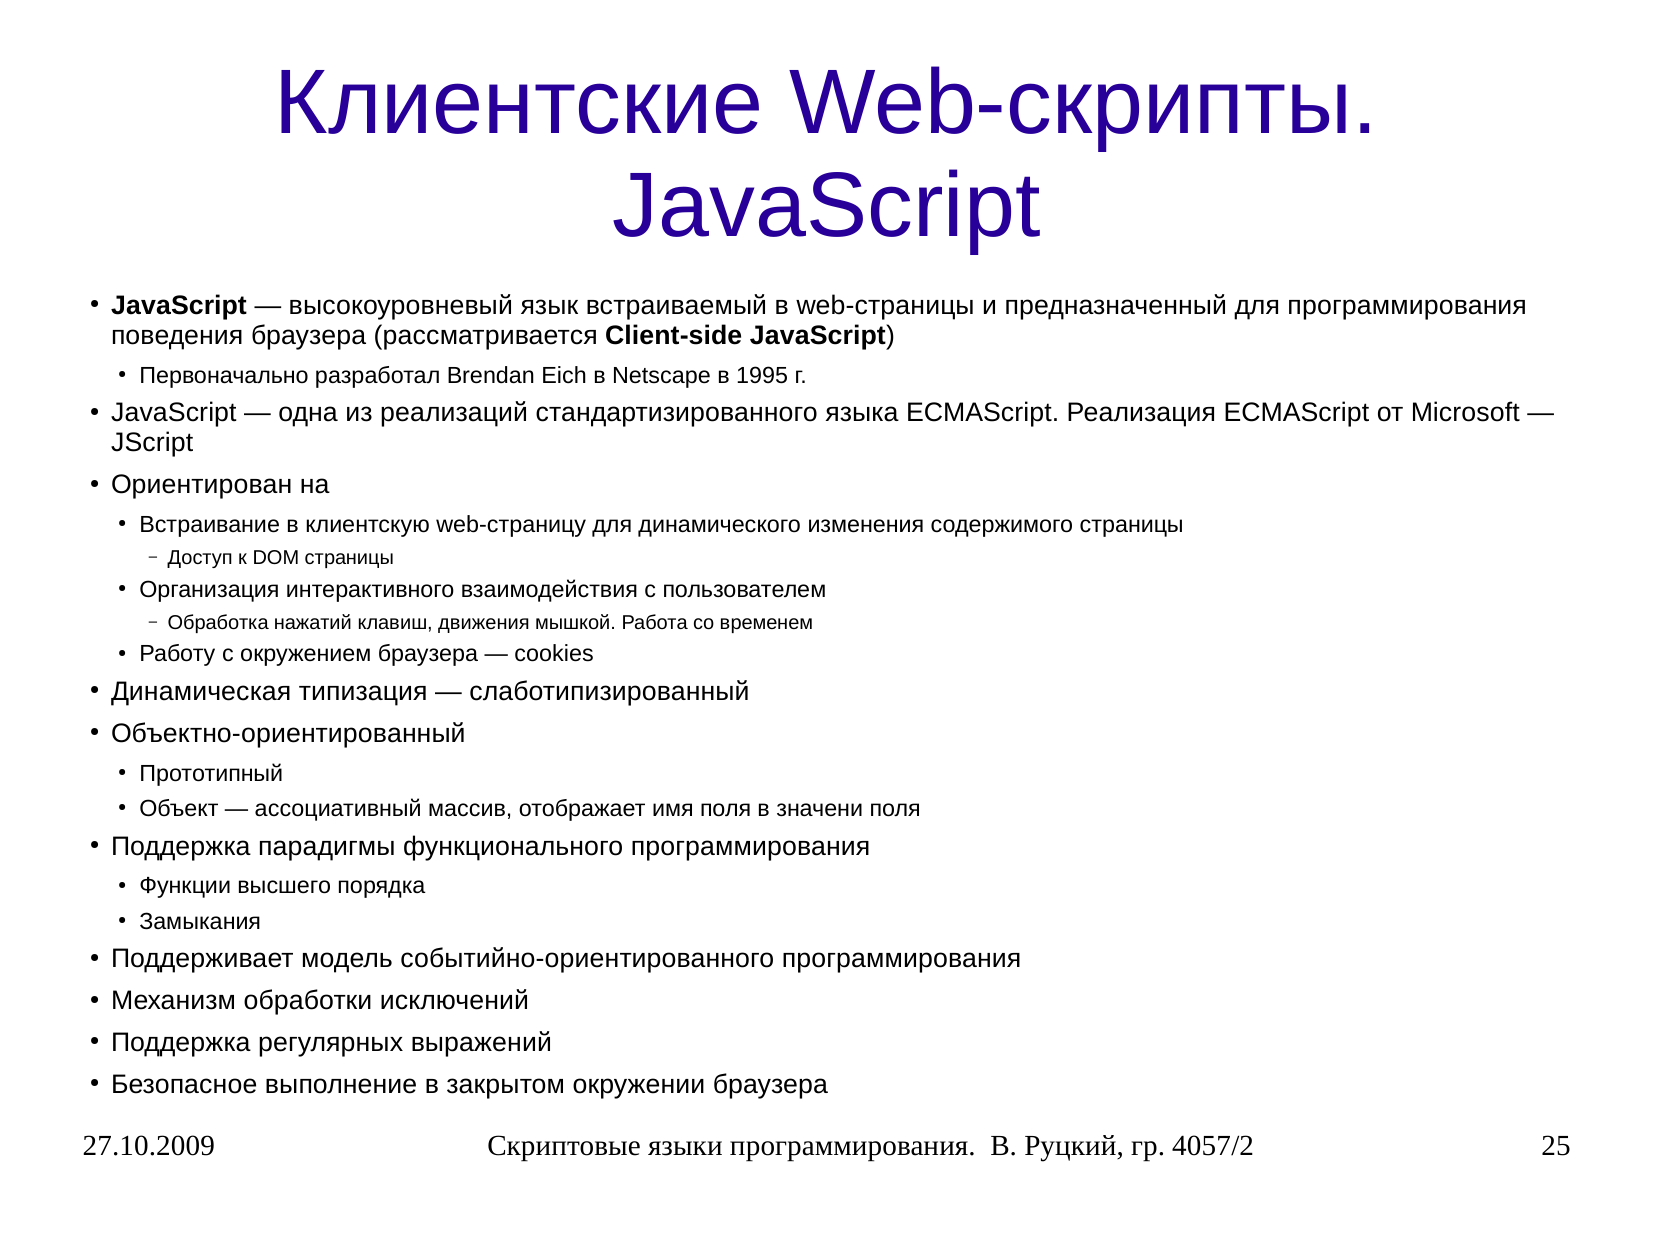

# Клиентские Web-скрипты. JavaScript
JavaScript — высокоуровневый язык встраиваемый в web-страницы и предназначенный для программирования поведения браузера (рассматривается Client-side JavaScript)
Первоначально разработал Brendan Eich в Netscape в 1995 г.
JavaScript — одна из реализаций стандартизированного языка ECMAScript. Реализация ECMAScript от Microsoft — JScript
Ориентирован на
Встраивание в клиентскую web-страницу для динамического изменения содержимого страницы
Доступ к DOM страницы
Организация интерактивного взаимодействия с пользователем
Обработка нажатий клавиш, движения мышкой. Работа со временем
Работу с окружением браузера — cookies
Динамическая типизация — слаботипизированный
Объектно-ориентированный
Прототипный
Объект — ассоциативный массив, отображает имя поля в значени поля
Поддержка парадигмы функционального программирования
Функции высшего порядка
Замыкания
Поддерживает модель событийно-ориентированного программирования
Механизм обработки исключений
Поддержка регулярных выражений
Безопасное выполнение в закрытом окружении браузера
27.10.2009
Скриптовые языки программирования. В. Руцкий, гр. 4057/2
25